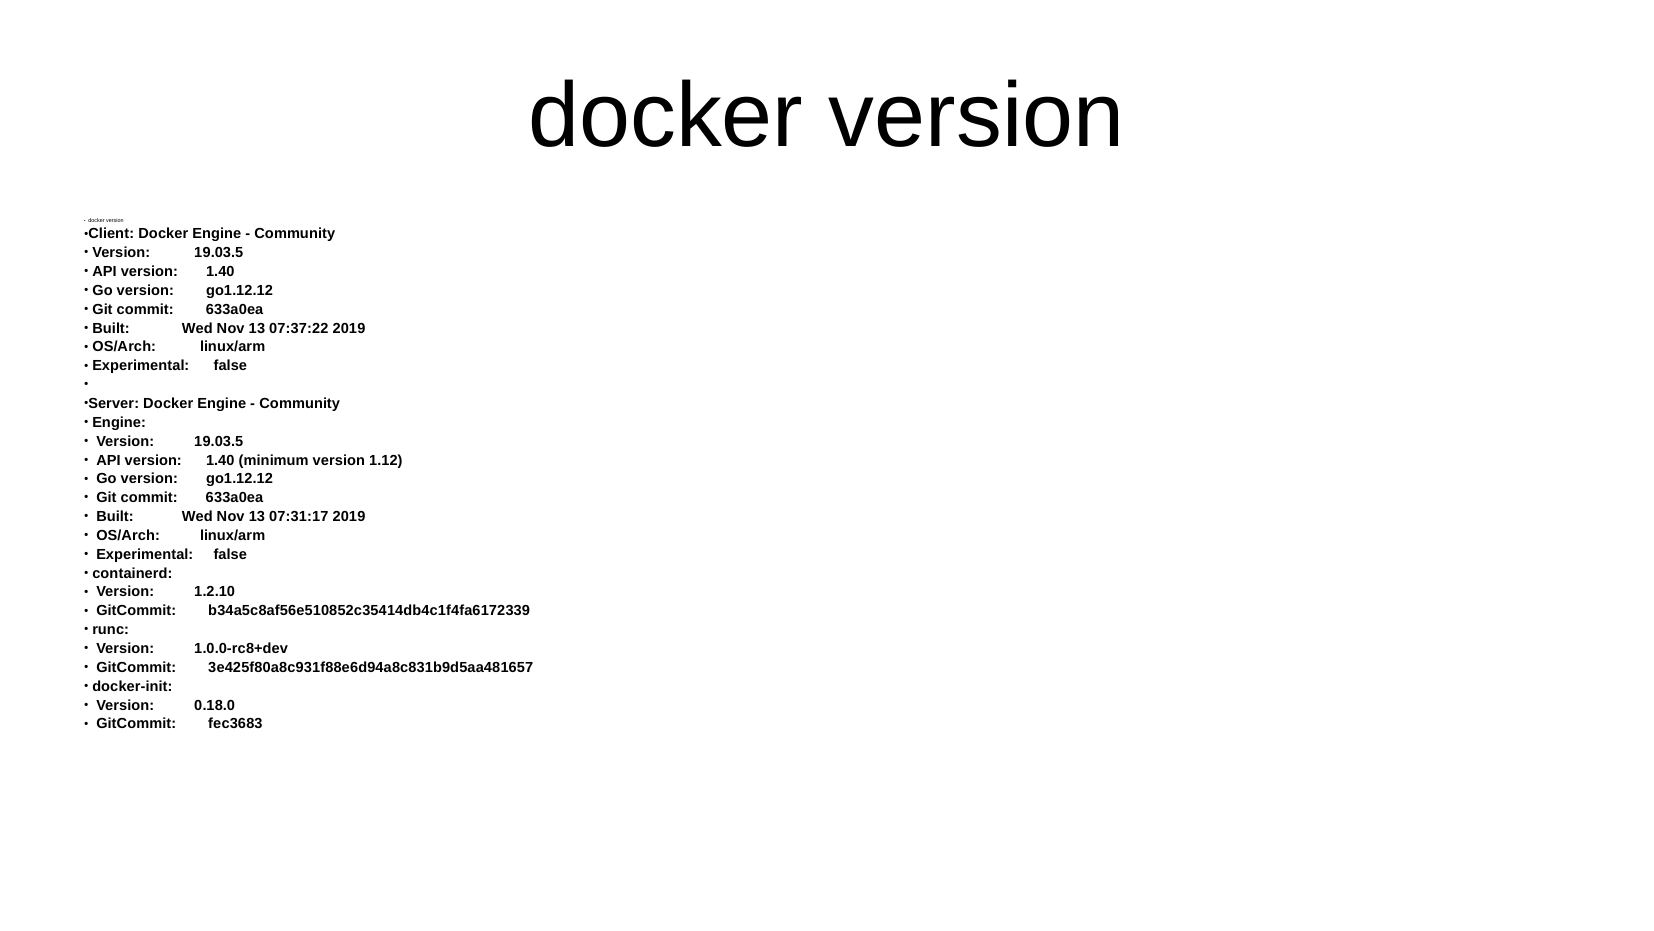

# docker version
docker version
Client: Docker Engine - Community
 Version: 19.03.5
 API version: 1.40
 Go version: go1.12.12
 Git commit: 633a0ea
 Built: Wed Nov 13 07:37:22 2019
 OS/Arch: linux/arm
 Experimental: false
Server: Docker Engine - Community
 Engine:
 Version: 19.03.5
 API version: 1.40 (minimum version 1.12)
 Go version: go1.12.12
 Git commit: 633a0ea
 Built: Wed Nov 13 07:31:17 2019
 OS/Arch: linux/arm
 Experimental: false
 containerd:
 Version: 1.2.10
 GitCommit: b34a5c8af56e510852c35414db4c1f4fa6172339
 runc:
 Version: 1.0.0-rc8+dev
 GitCommit: 3e425f80a8c931f88e6d94a8c831b9d5aa481657
 docker-init:
 Version: 0.18.0
 GitCommit: fec3683